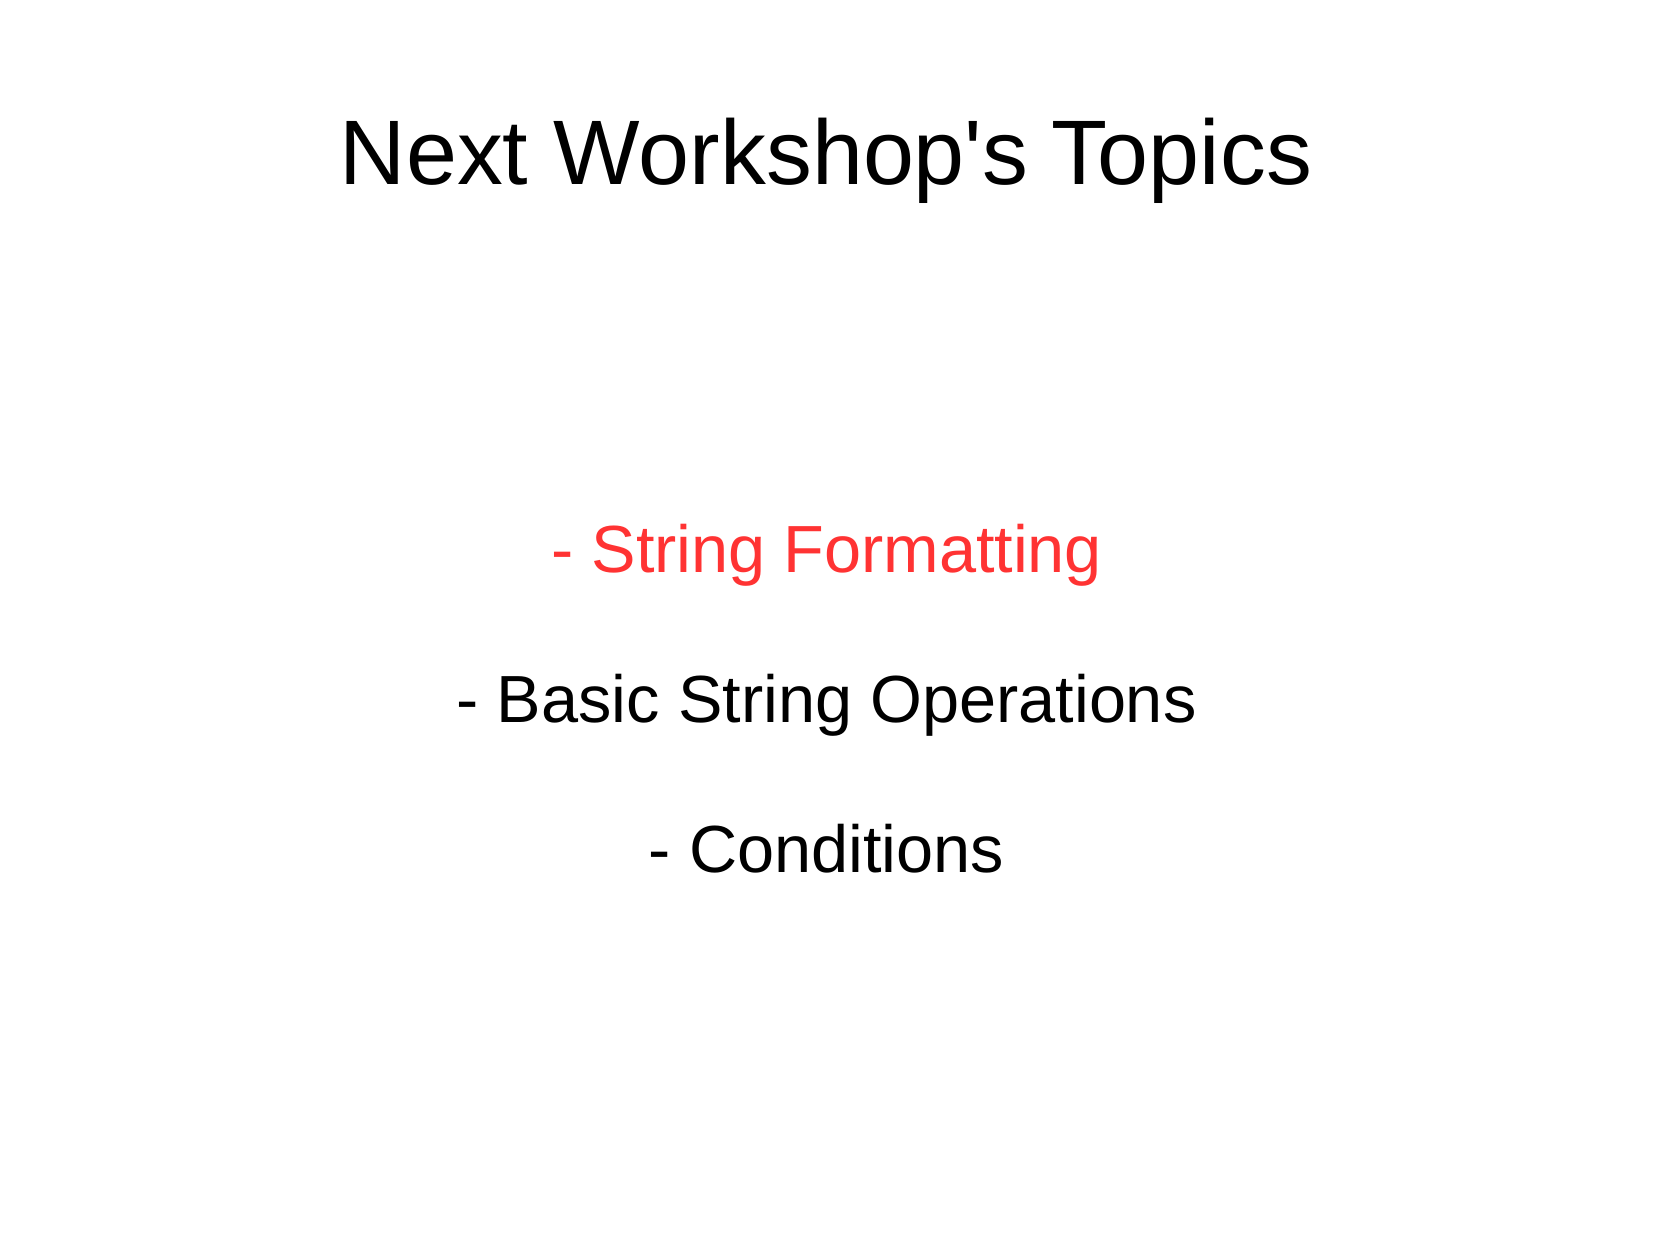

# Next Workshop's Topics
- String Formatting
- Basic String Operations
- Conditions